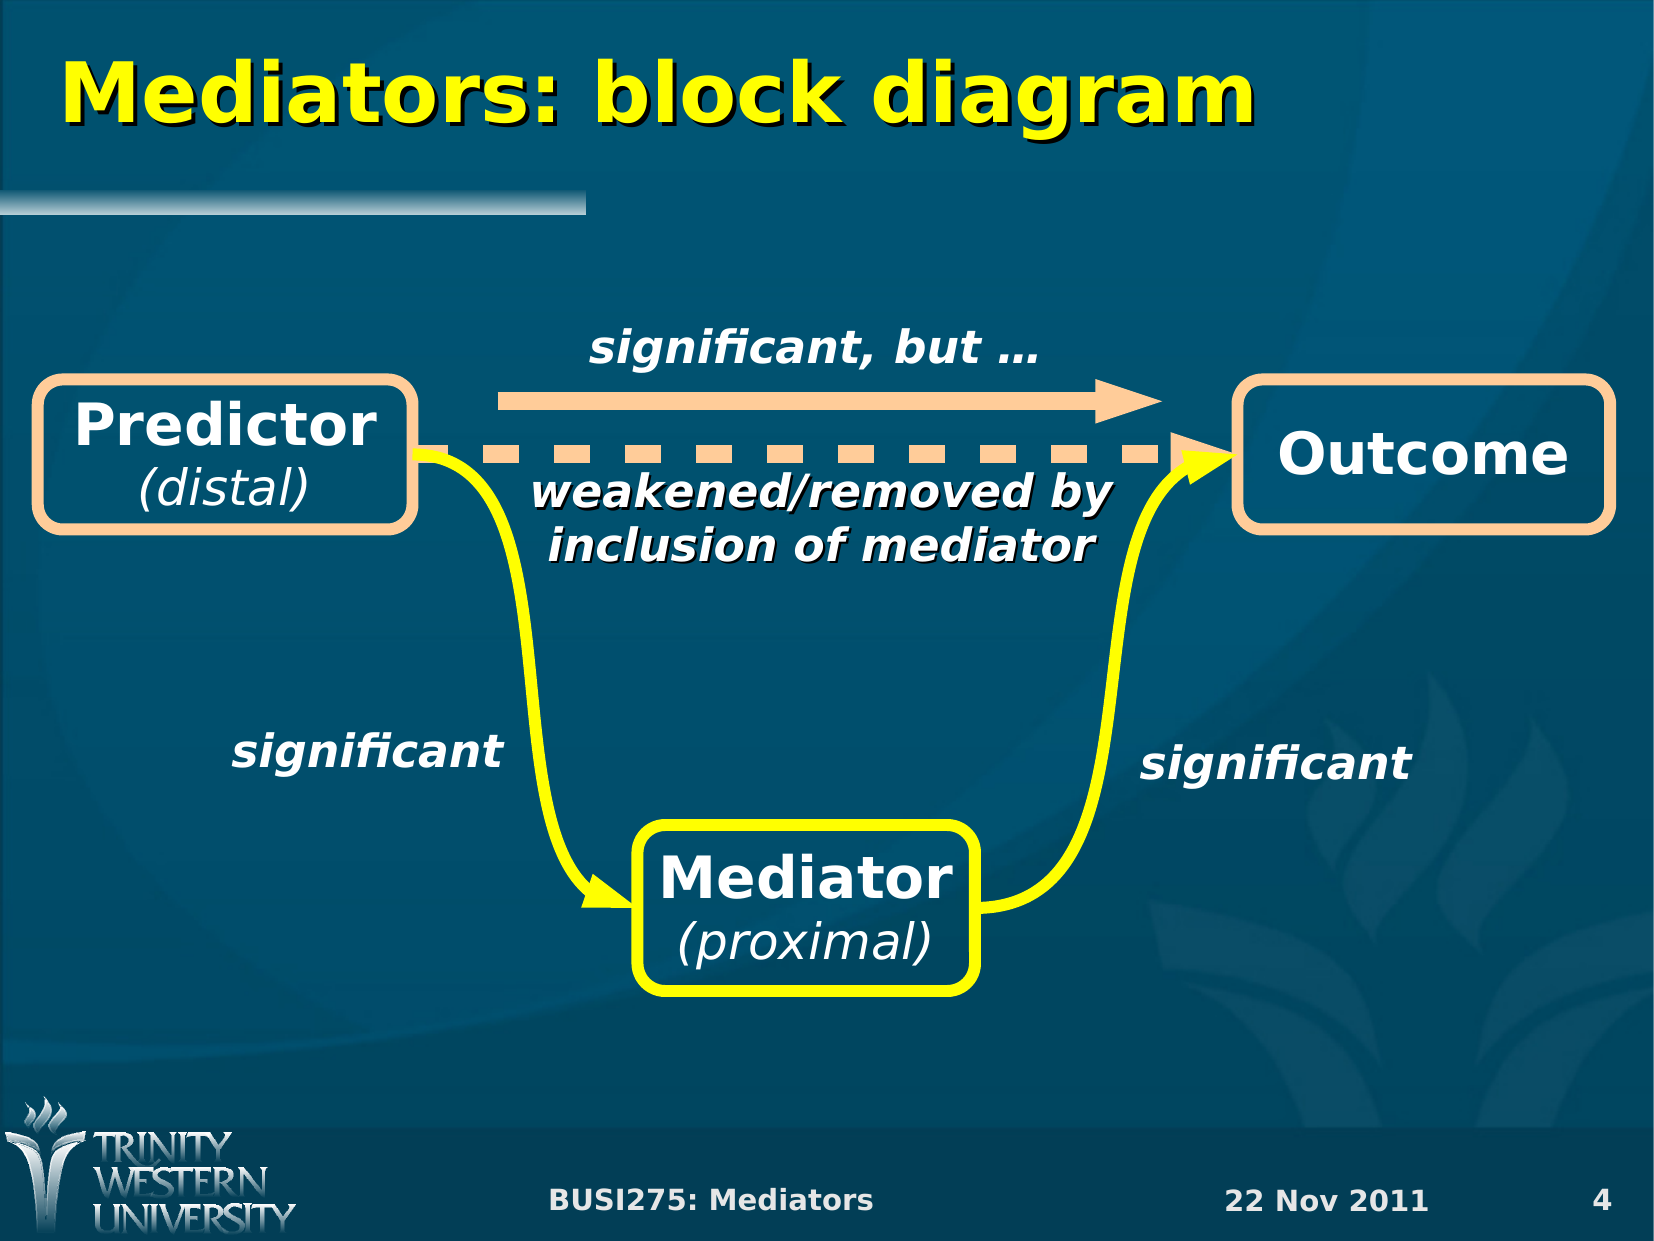

# Mediators: block diagram
significant, but …
Predictor
(distal)
Outcome
weakened/removed by
inclusion of mediator
significant
significant
Mediator
(proximal)
BUSI275: Mediators
22 Nov 2011
4